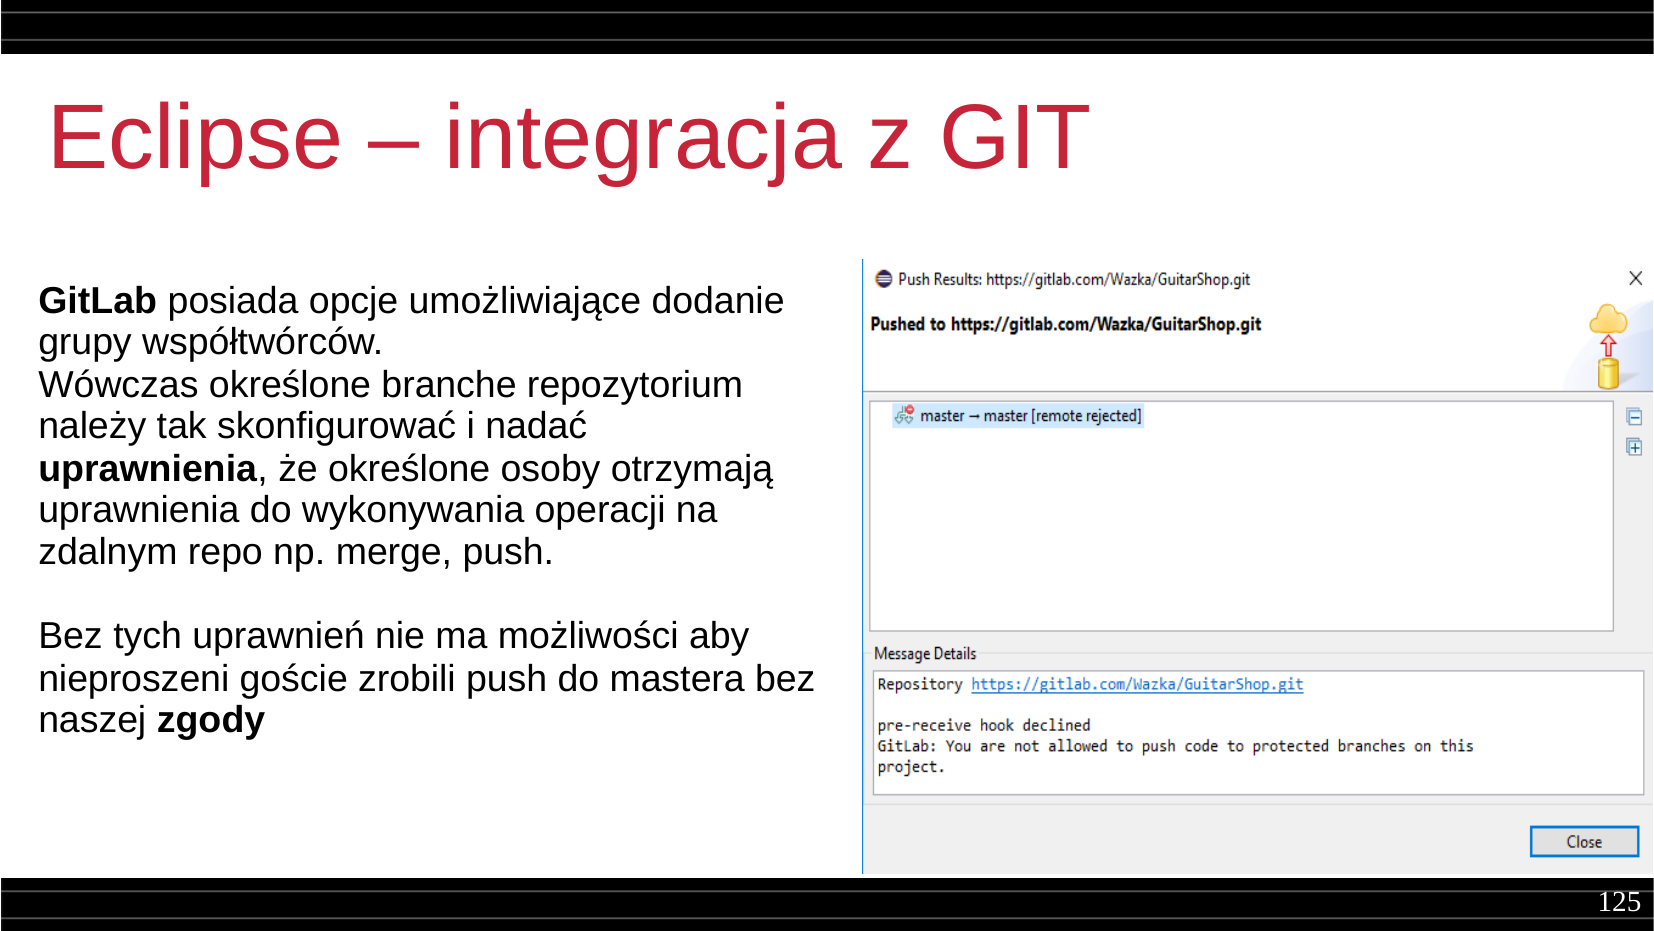

# Eclipse – integracja z GIT
GitLab posiada opcje umożliwiające dodanie grupy współtwórców.
Wówczas określone branche repozytorium należy tak skonfigurować i nadać uprawnienia, że określone osoby otrzymają uprawnienia do wykonywania operacji na zdalnym repo np. merge, push.
Bez tych uprawnień nie ma możliwości aby nieproszeni goście zrobili push do mastera bez naszej zgody